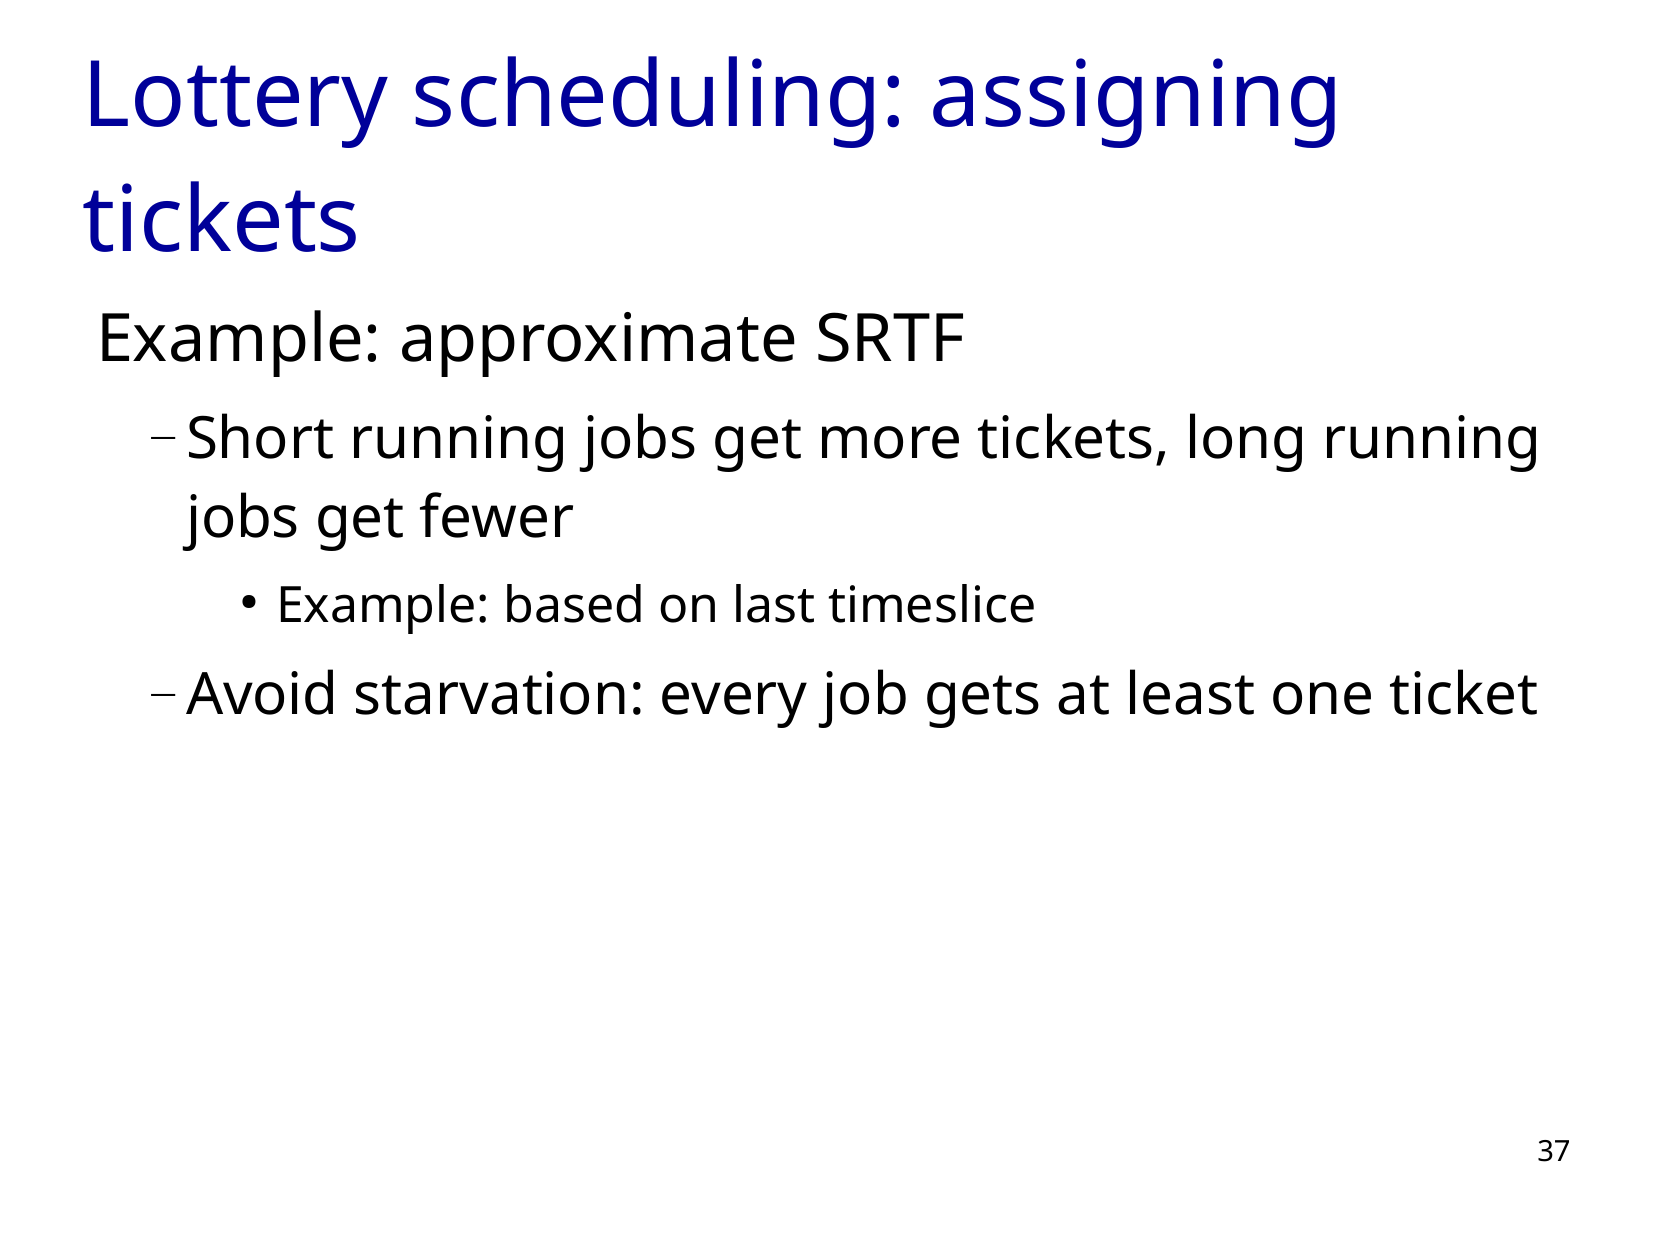

# Lottery scheduling: assigning tickets
Example: approximate SRTF
Short running jobs get more tickets, long running jobs get fewer
Example: based on last timeslice
Avoid starvation: every job gets at least one ticket
37